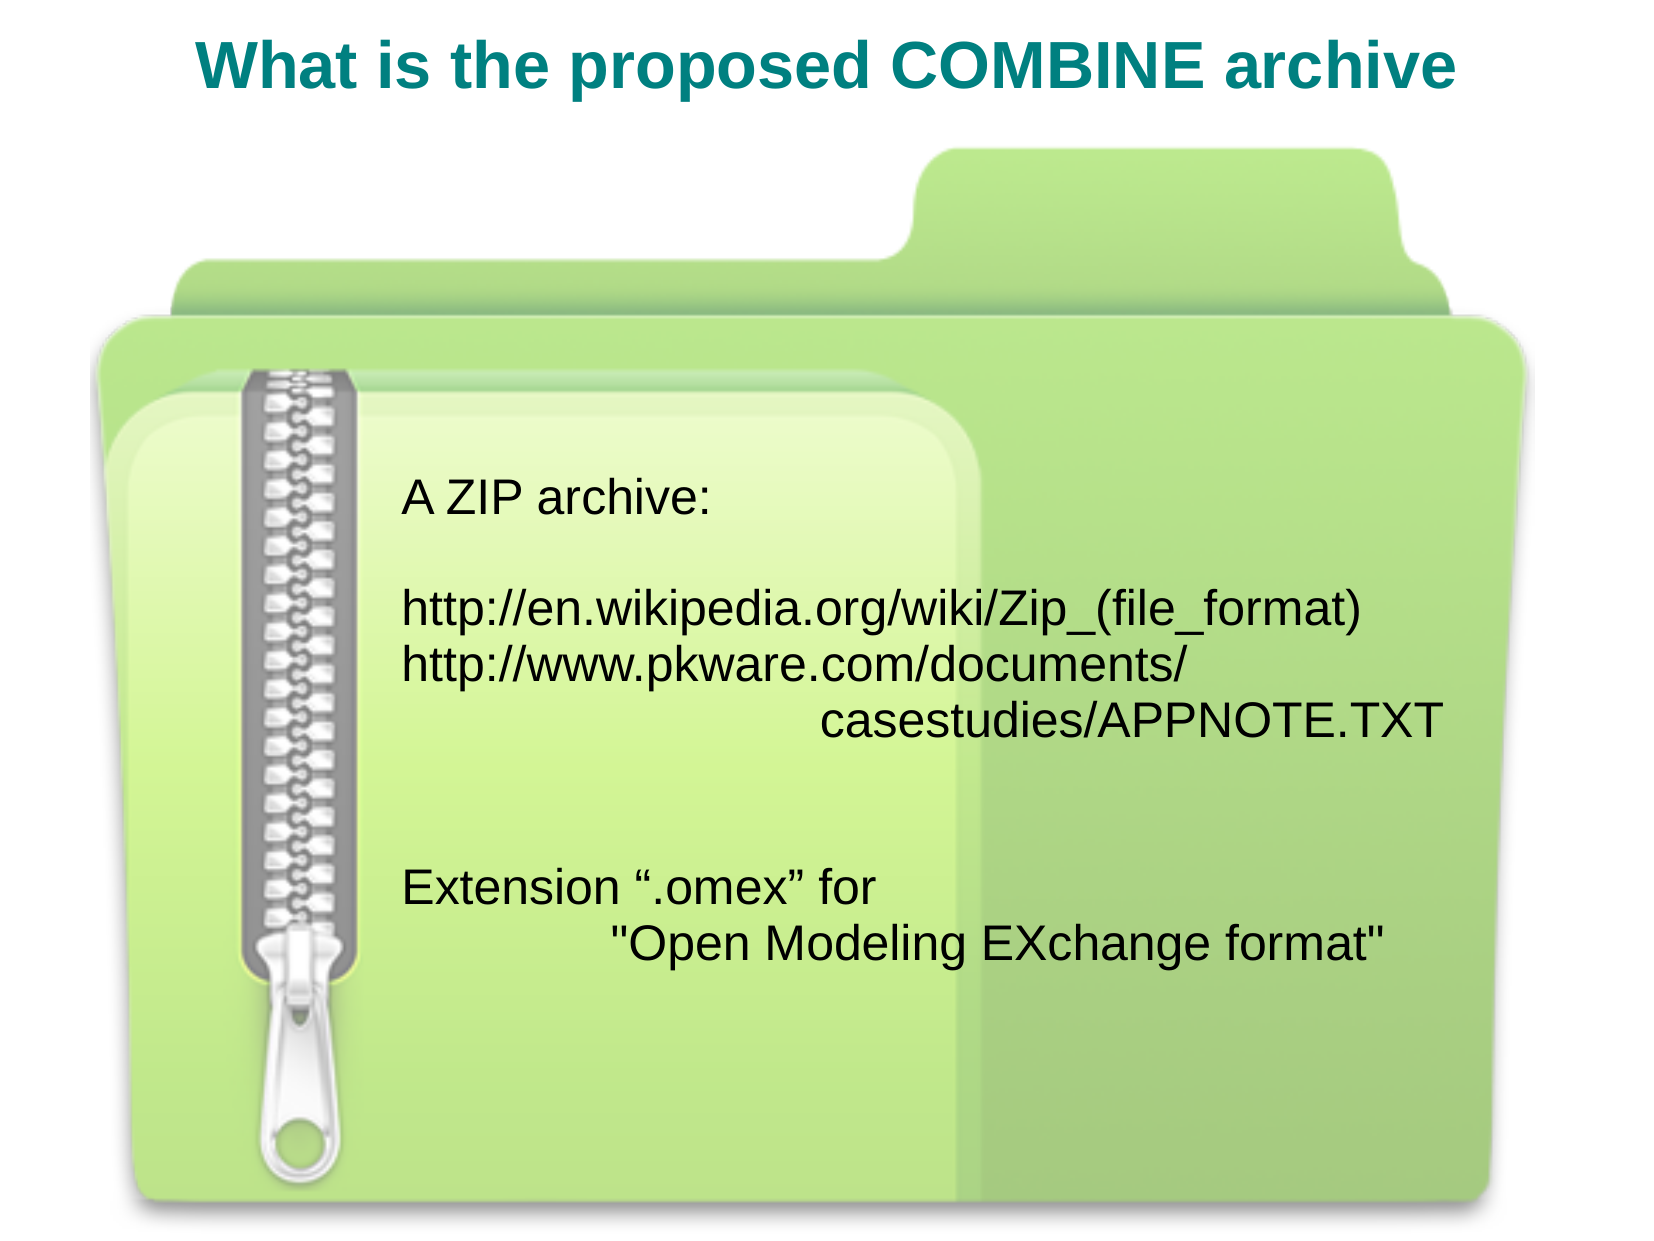

# What is the proposed COMBINE archive
A ZIP archive:
http://en.wikipedia.org/wiki/Zip_(file_format)
http://www.pkware.com/documents/
 casestudies/APPNOTE.TXT
Extension “.omex” for
 "Open Modeling EXchange format"